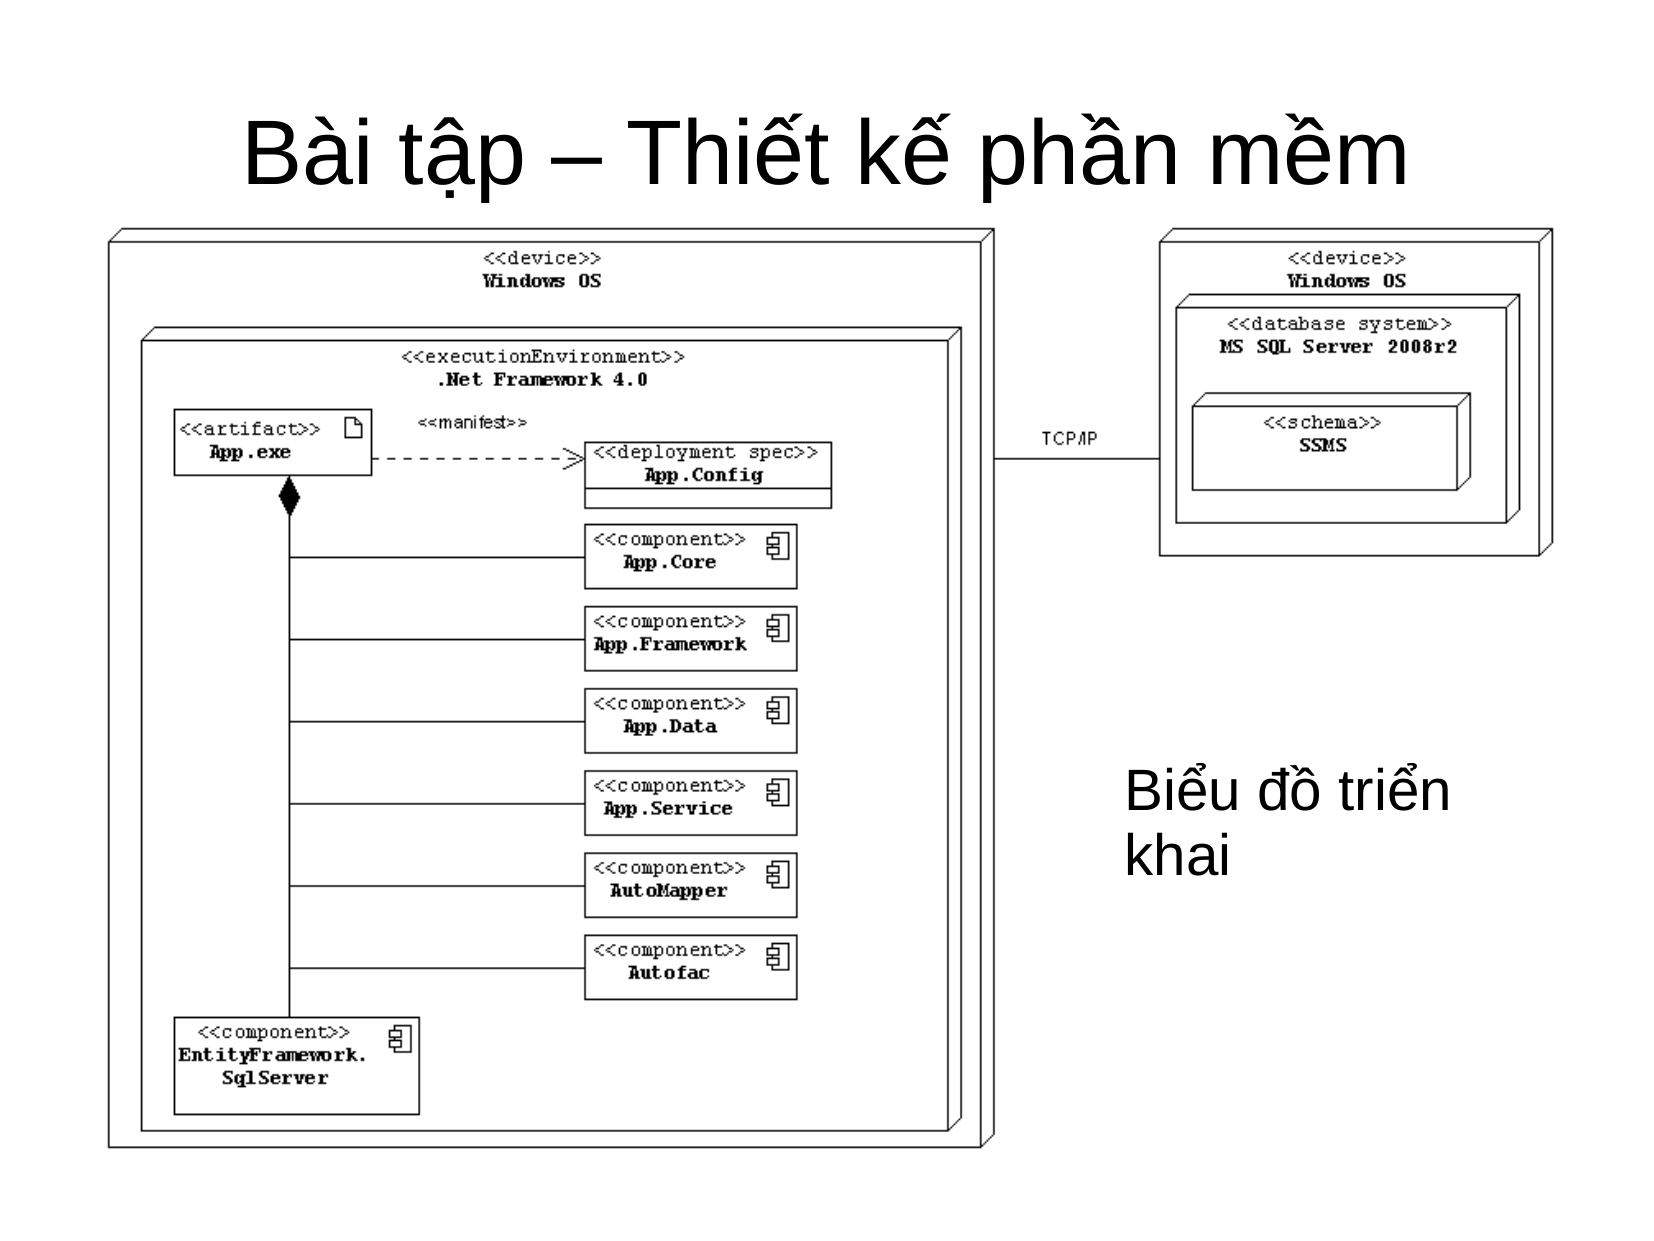

# Bài tập – Thiết kế phần mềm
Biểu đồ triển khai